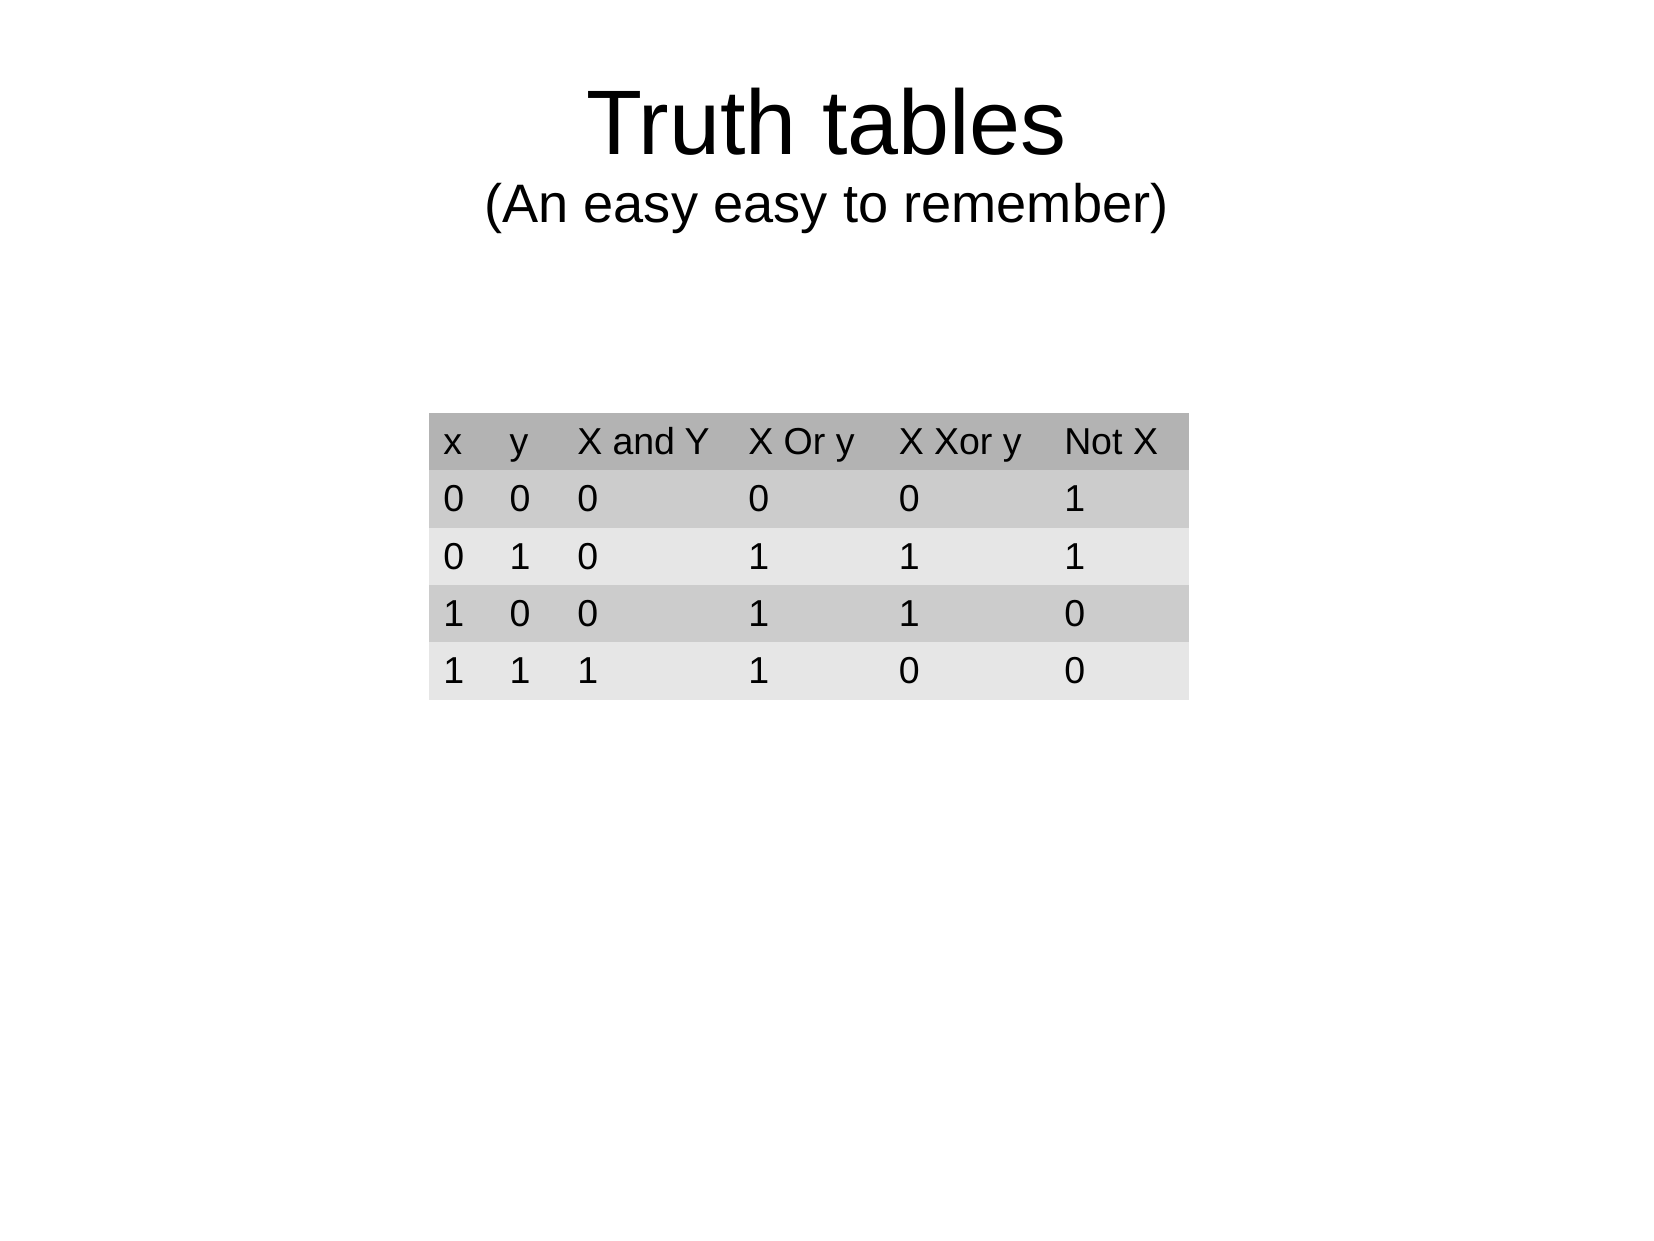

# Truth tables (An easy easy to remember)
| x | y | X and Y | X Or y | X Xor y | Not X |
| --- | --- | --- | --- | --- | --- |
| 0 | 0 | 0 | 0 | 0 | 1 |
| 0 | 1 | 0 | 1 | 1 | 1 |
| 1 | 0 | 0 | 1 | 1 | 0 |
| 1 | 1 | 1 | 1 | 0 | 0 |